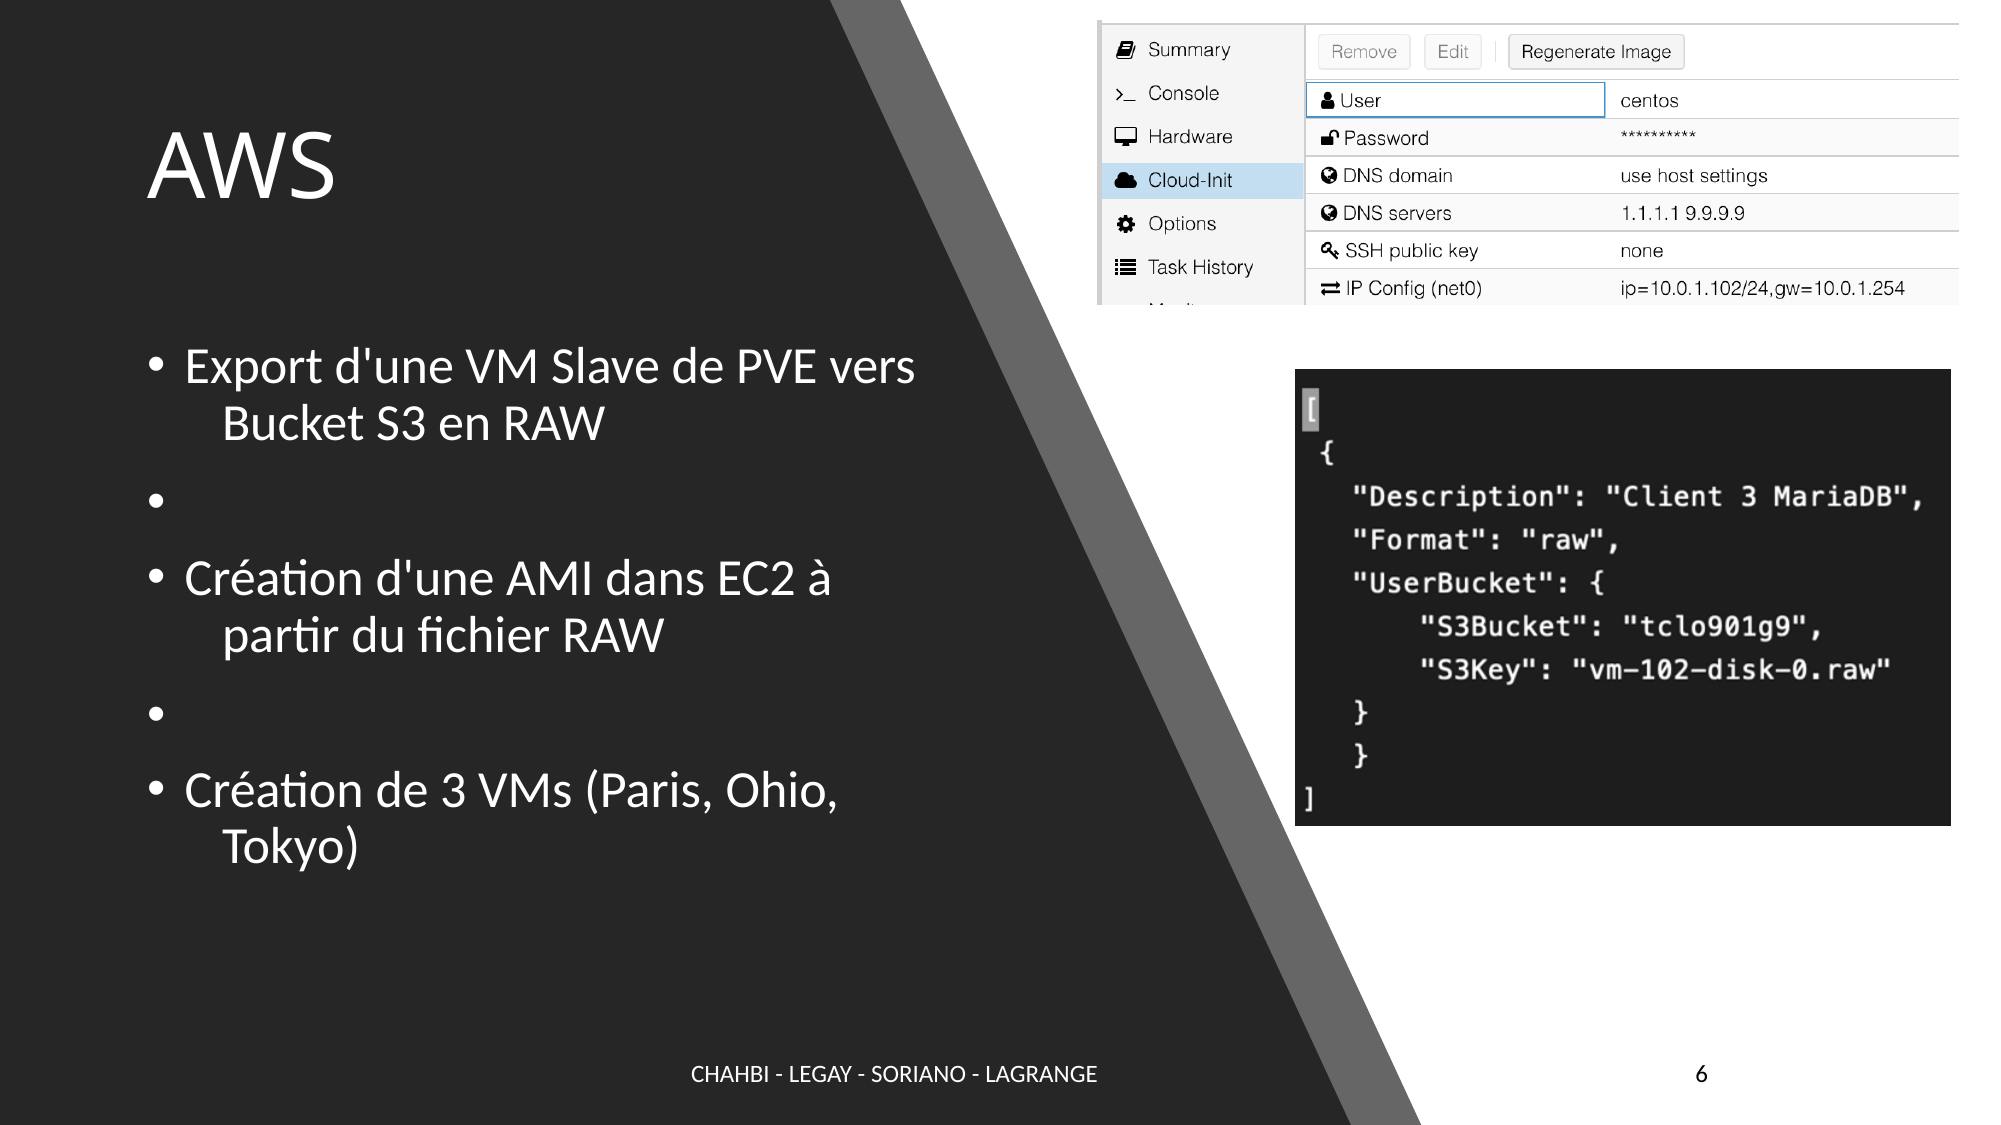

# AWS
Export d'une VM Slave de PVE vers Bucket S3 en RAW
Création d'une AMI dans EC2 à partir du fichier RAW
Création de 3 VMs (Paris, Ohio, Tokyo)
CHAHBI - LEGAY - SORIANO - LAGRANGE